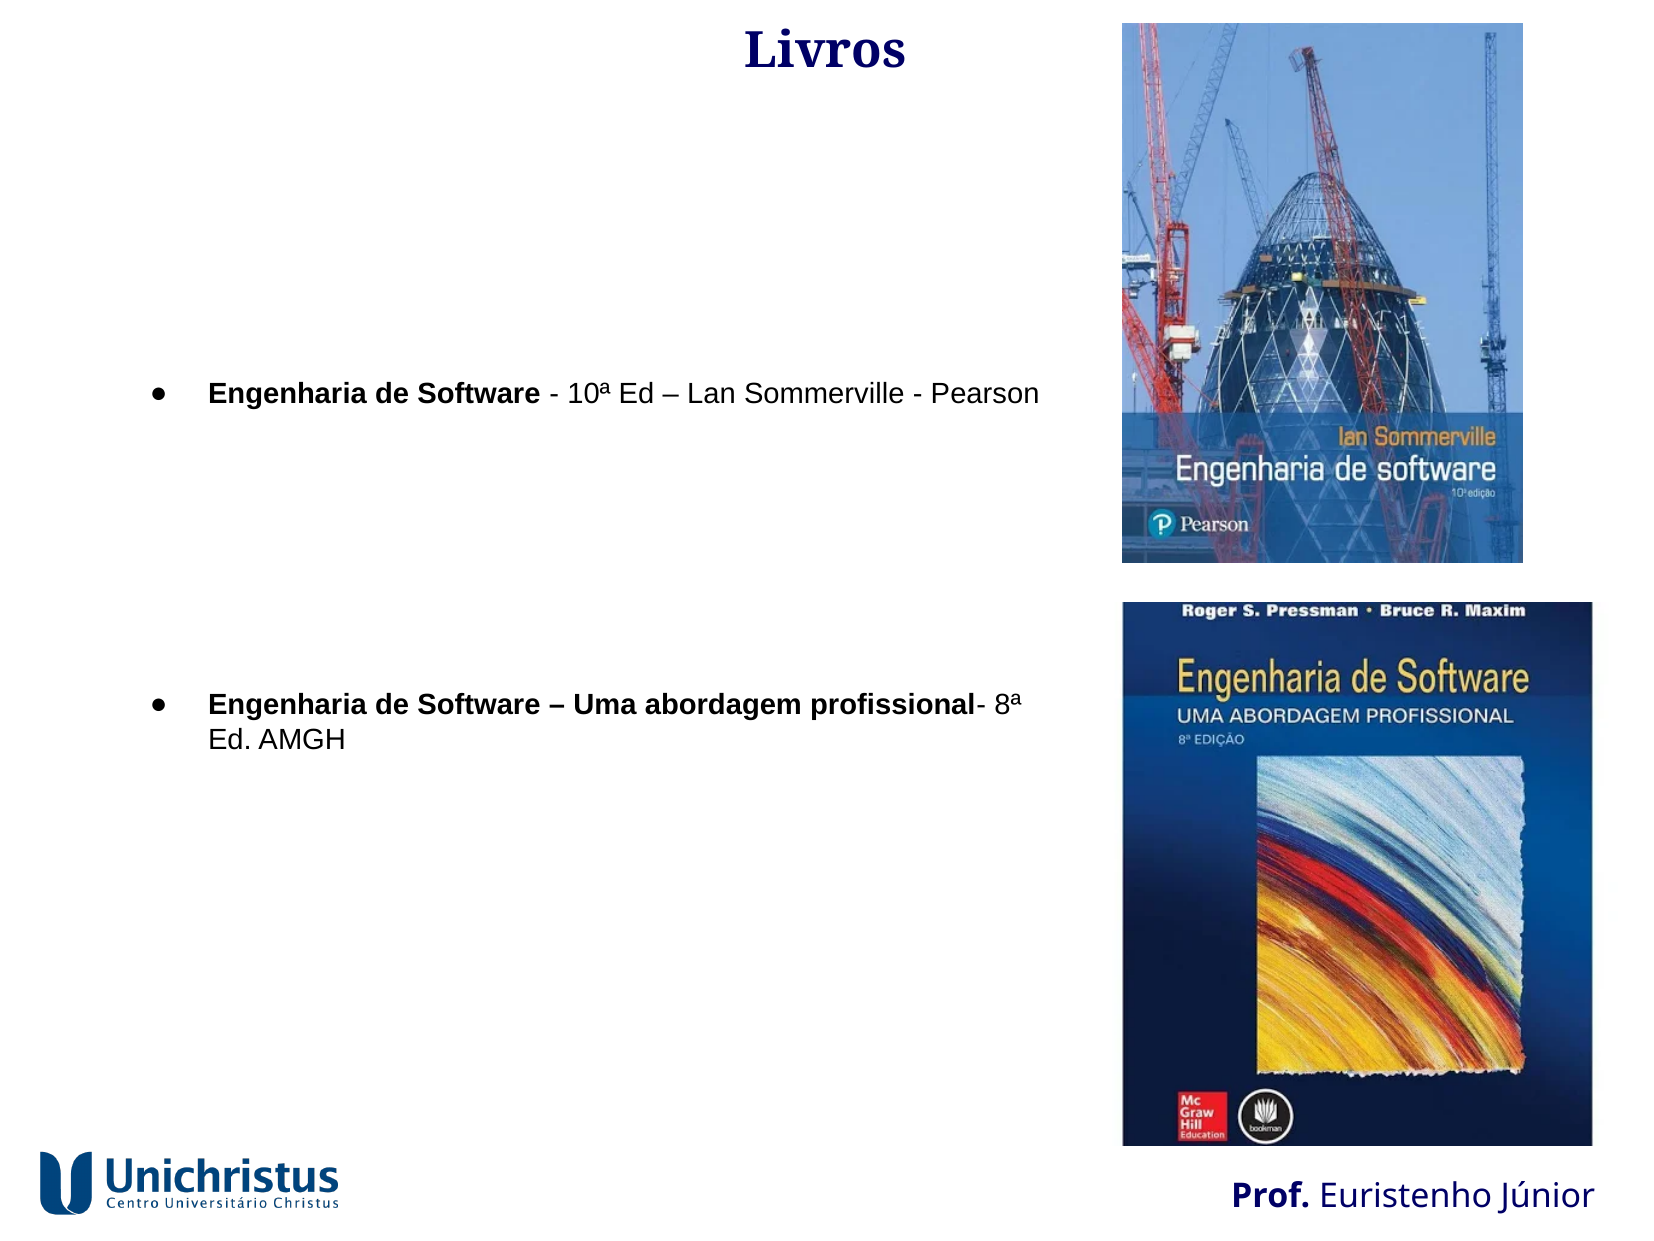

Livros
Engenharia de Software - 10ª Ed – Lan Sommerville - Pearson
Engenharia de Software – Uma abordagem profissional- 8ª Ed. AMGH
Prof. Euristenho Júnior